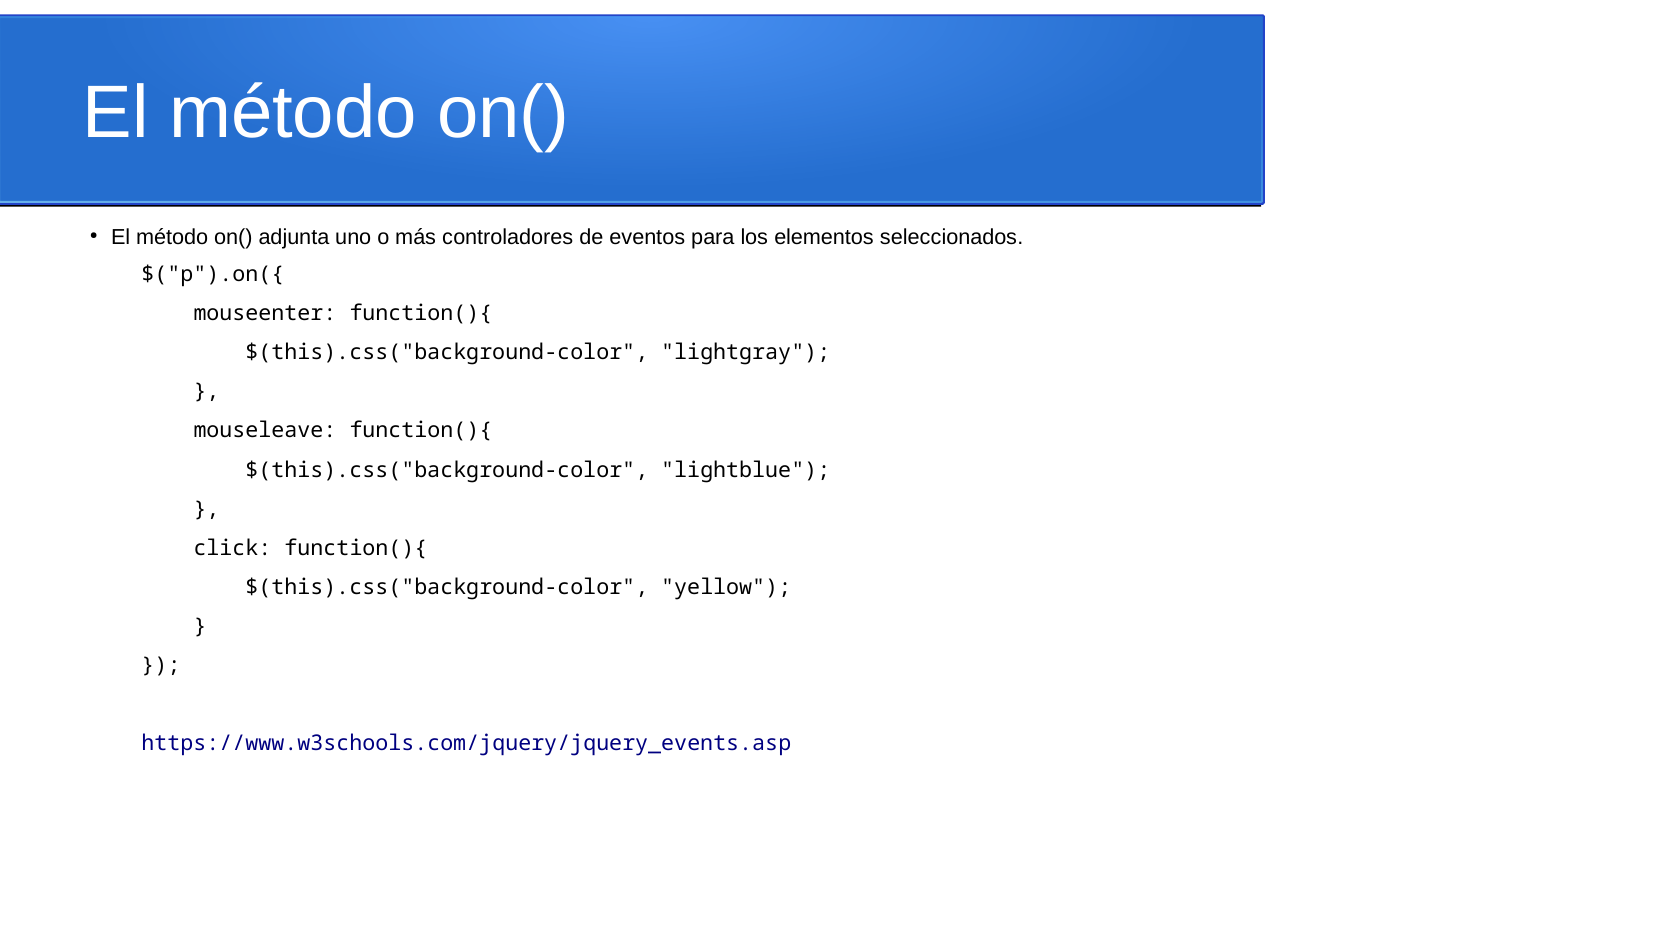

# El método on()
El método on() adjunta uno o más controladores de eventos para los elementos seleccionados.
$("p").on({
 mouseenter: function(){
 $(this).css("background-color", "lightgray");
 },
 mouseleave: function(){
 $(this).css("background-color", "lightblue");
 },
 click: function(){
 $(this).css("background-color", "yellow");
 }
});
https://www.w3schools.com/jquery/jquery_events.asp